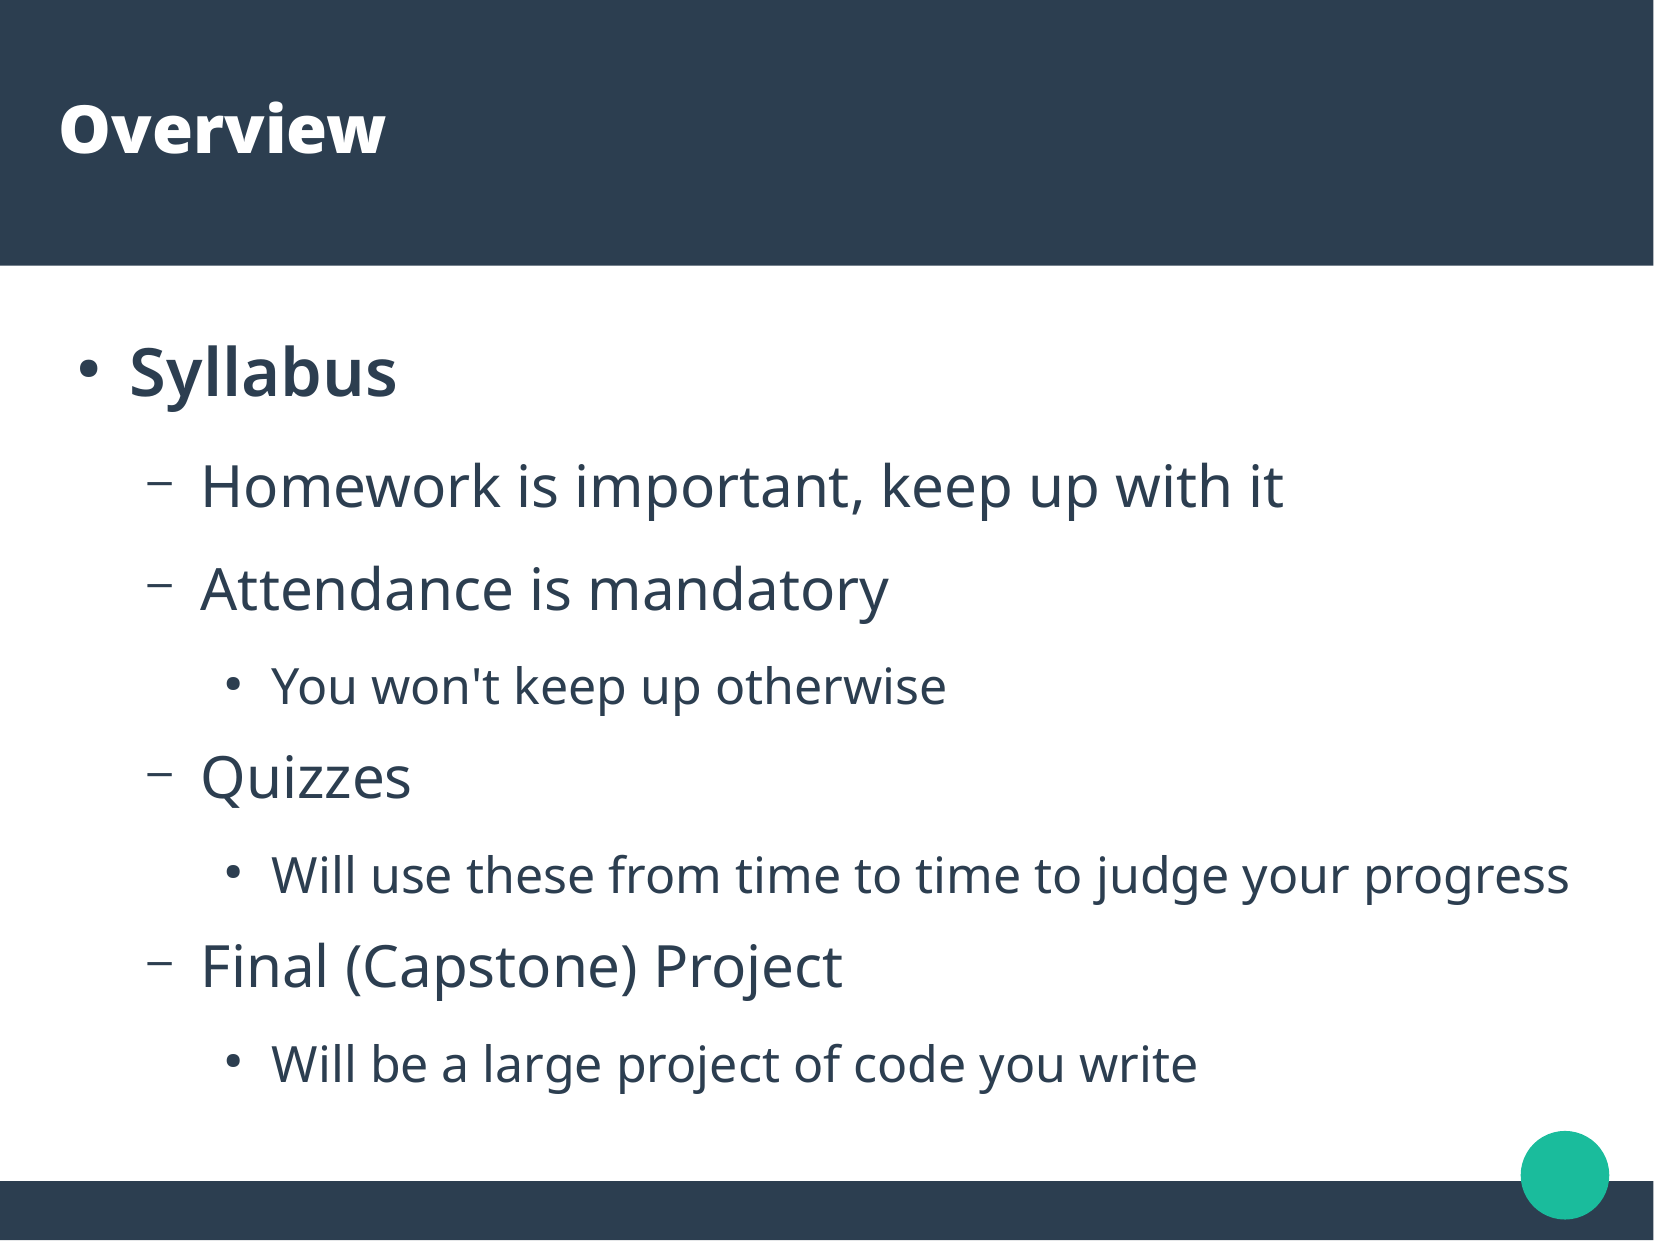

# Overview
Syllabus
Homework is important, keep up with it
Attendance is mandatory
You won't keep up otherwise
Quizzes
Will use these from time to time to judge your progress
Final (Capstone) Project
Will be a large project of code you write